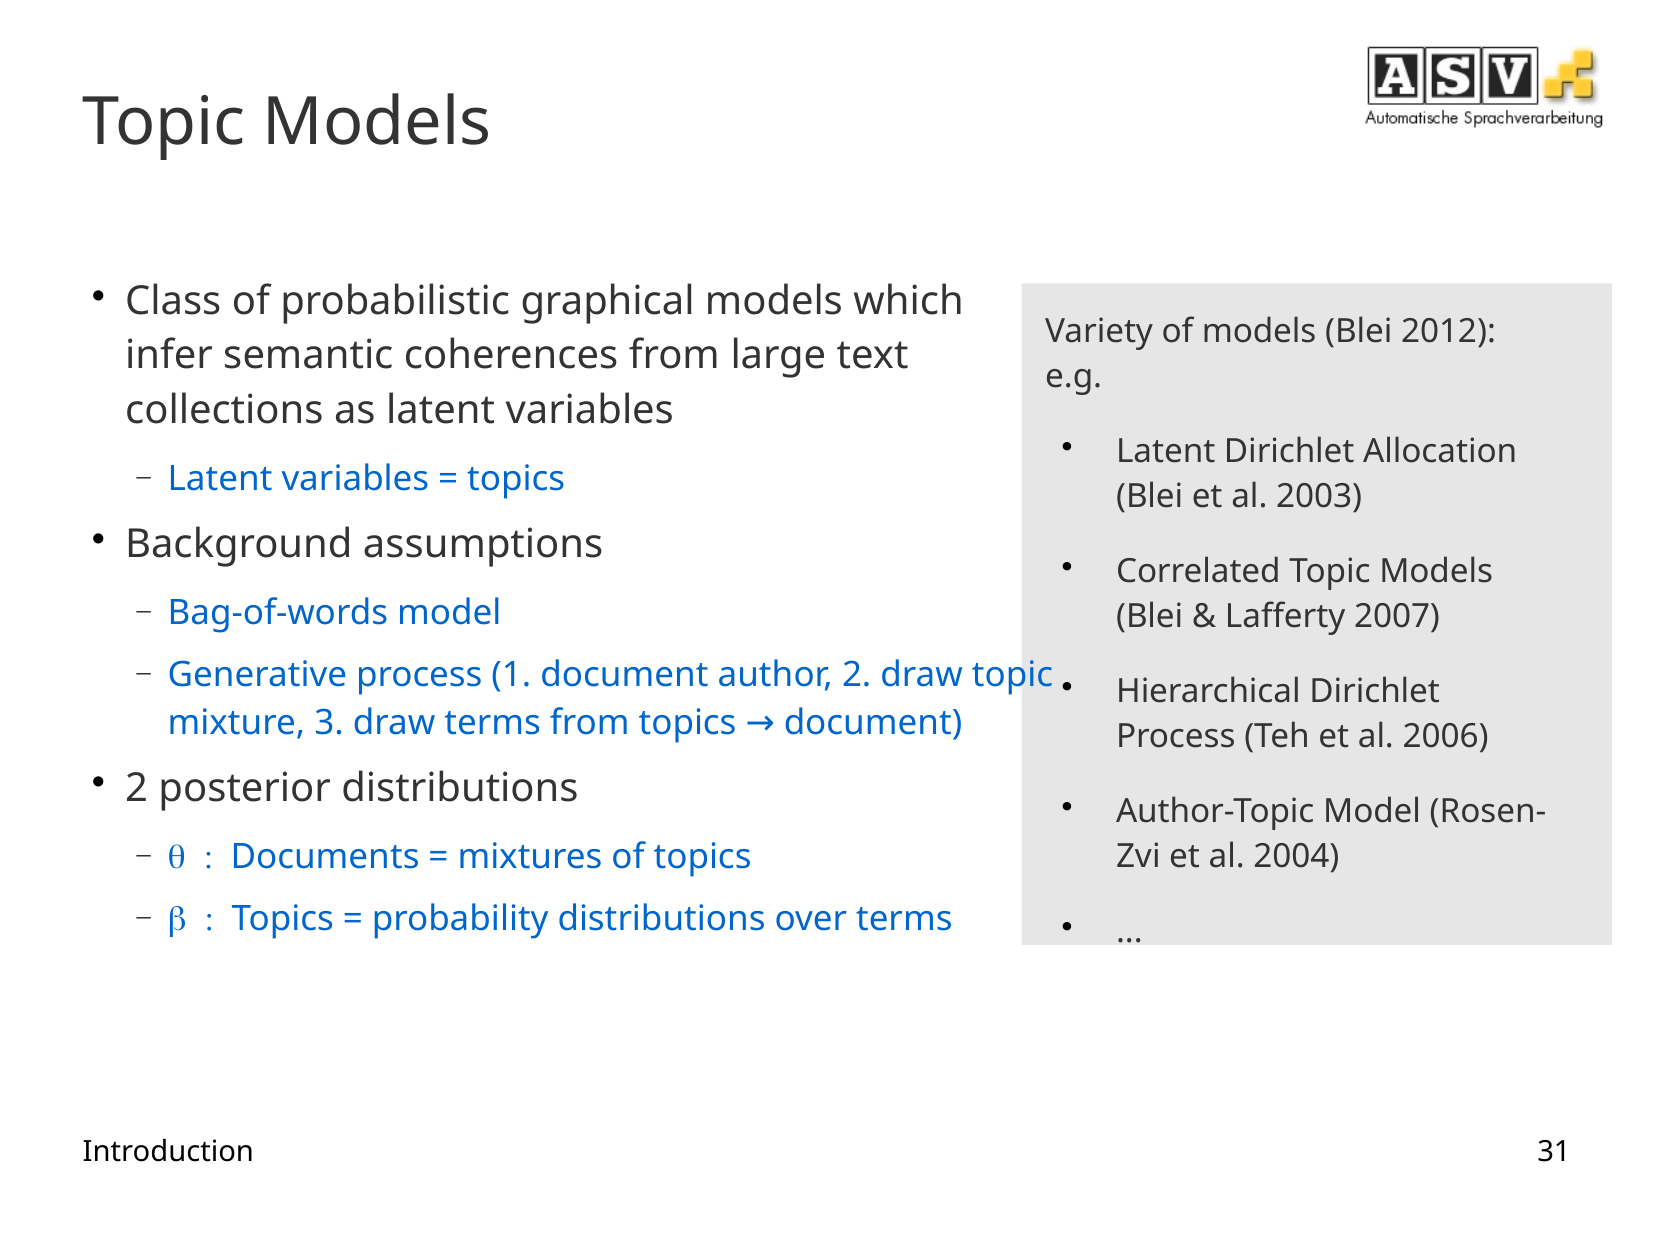

# Topic Models
Class of probabilistic graphical models which infer semantic coherences from large text collections as latent variables
Latent variables = topics
Background assumptions
Bag-of-words model
Generative process (1. document author, 2. draw topic mixture, 3. draw terms from topics → document)
2 posterior distributions
 : Documents = mixtures of topics
 : Topics = probability distributions over terms
Variety of models (Blei 2012): e.g.
Latent Dirichlet Allocation (Blei et al. 2003)
Correlated Topic Models (Blei & Lafferty 2007)
Hierarchical Dirichlet Process (Teh et al. 2006)
Author-Topic Model (Rosen-Zvi et al. 2004)
...
Introduction
31